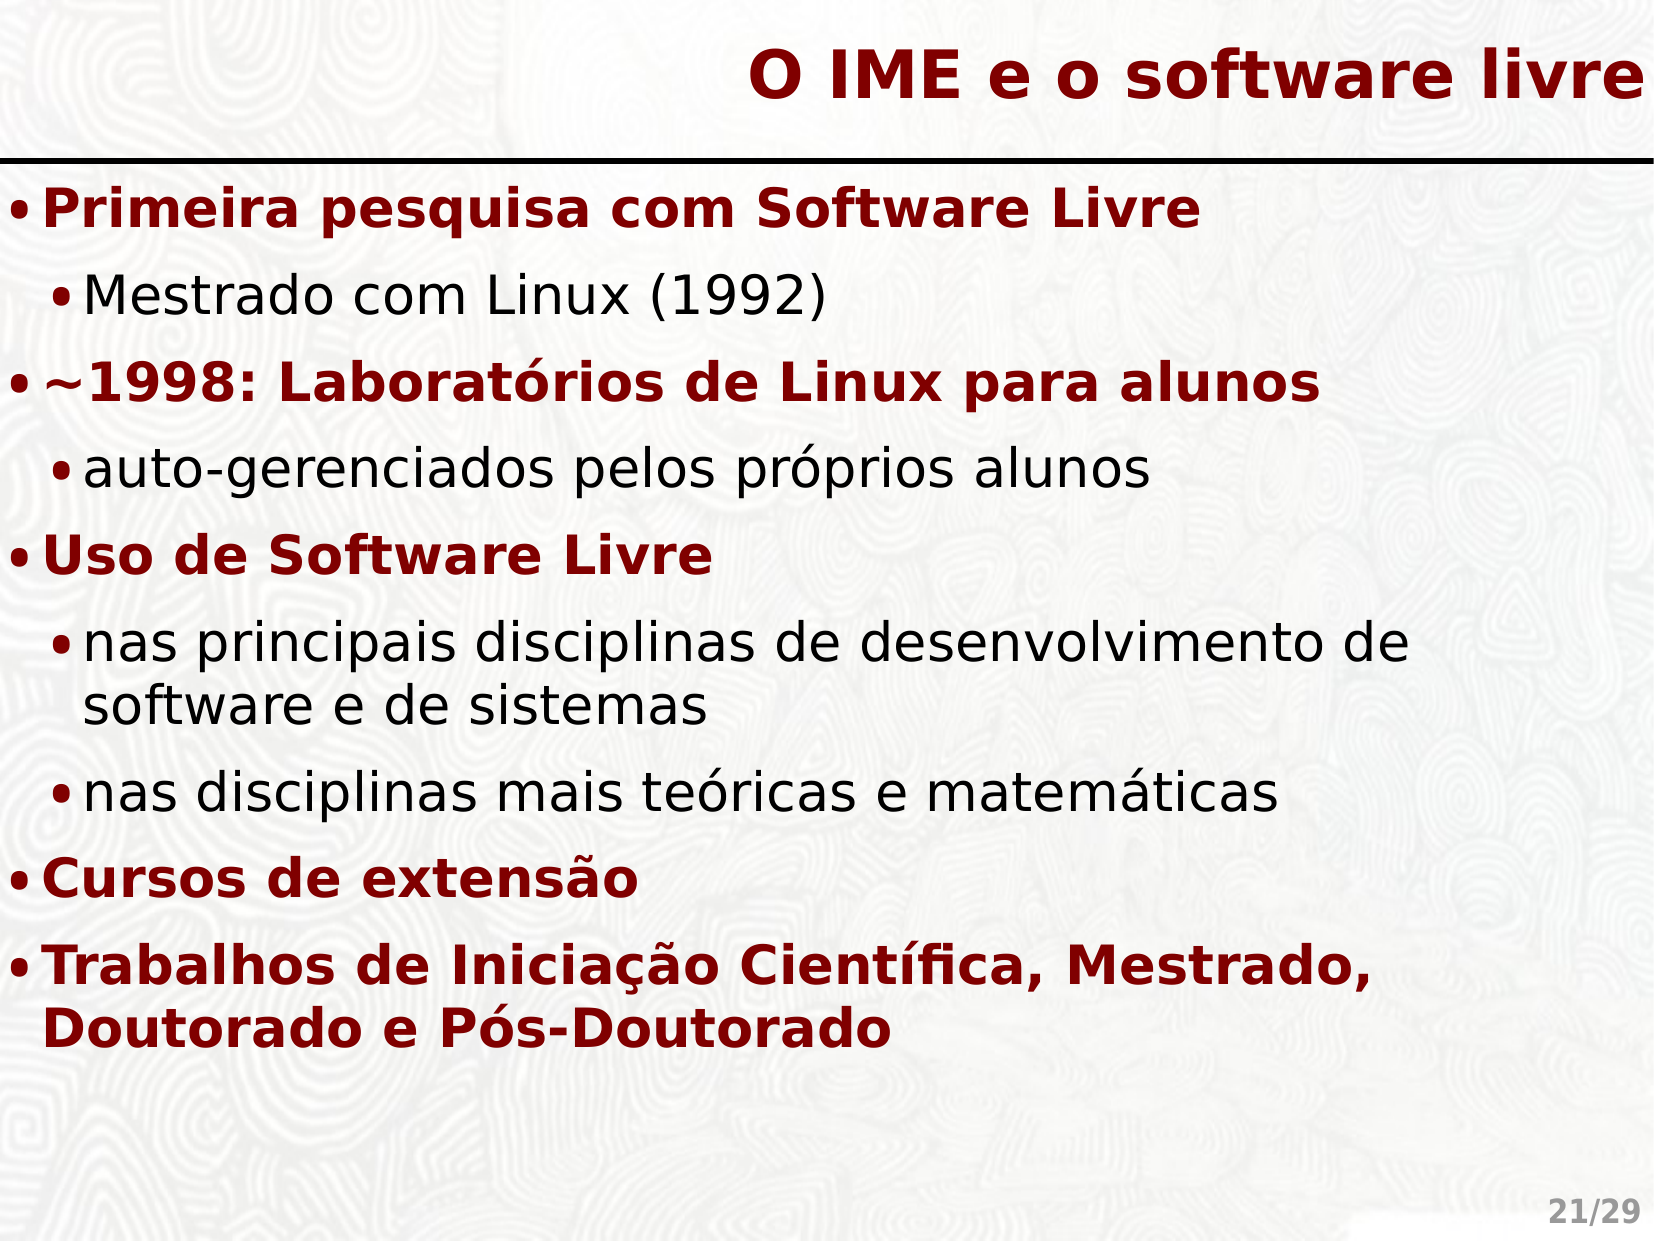

# O IME e o software livre
Primeira pesquisa com Software Livre
Mestrado com Linux (1992)
~1998: Laboratórios de Linux para alunos
auto-gerenciados pelos próprios alunos
Uso de Software Livre
nas principais disciplinas de desenvolvimento de software e de sistemas
nas disciplinas mais teóricas e matemáticas
Cursos de extensão
Trabalhos de Iniciação Científica, Mestrado, Doutorado e Pós-Doutorado
21